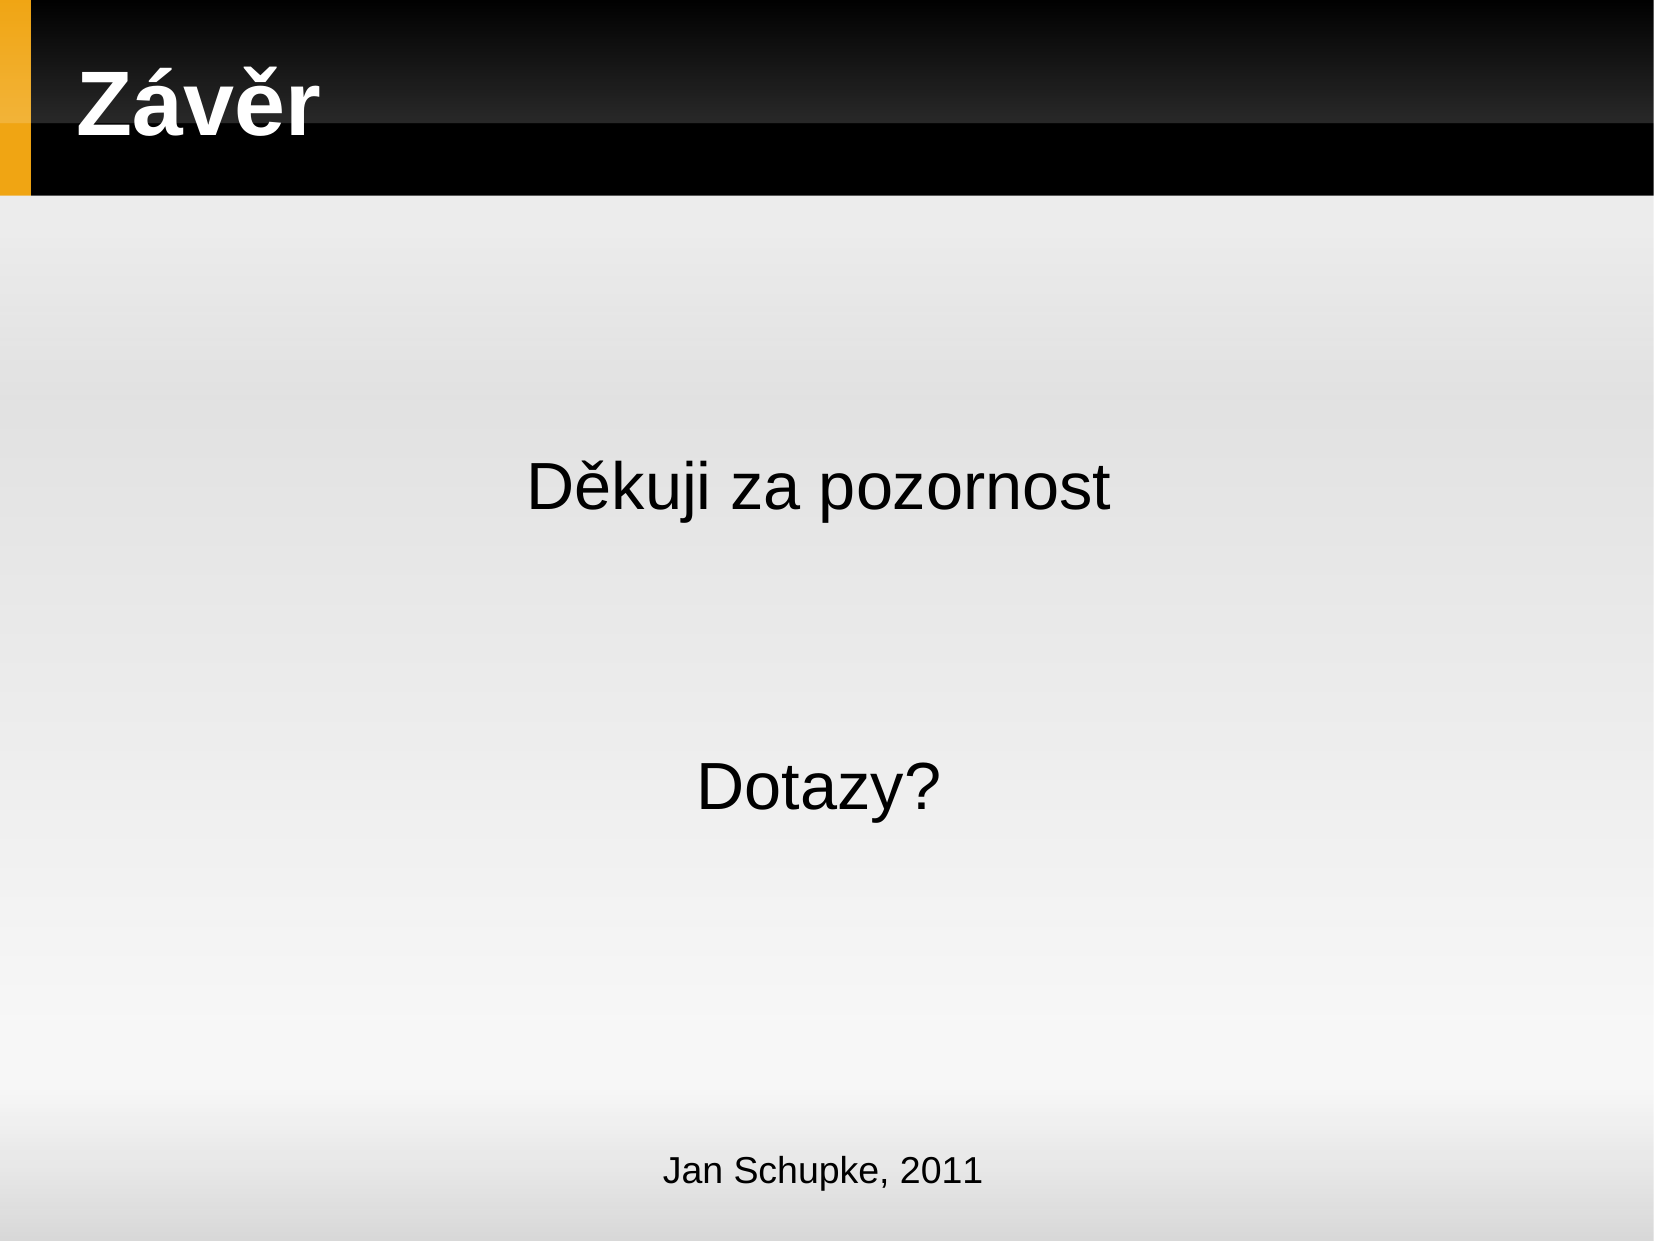

# Závěr
Děkuji za pozornost
Dotazy?
Jan Schupke, 2011